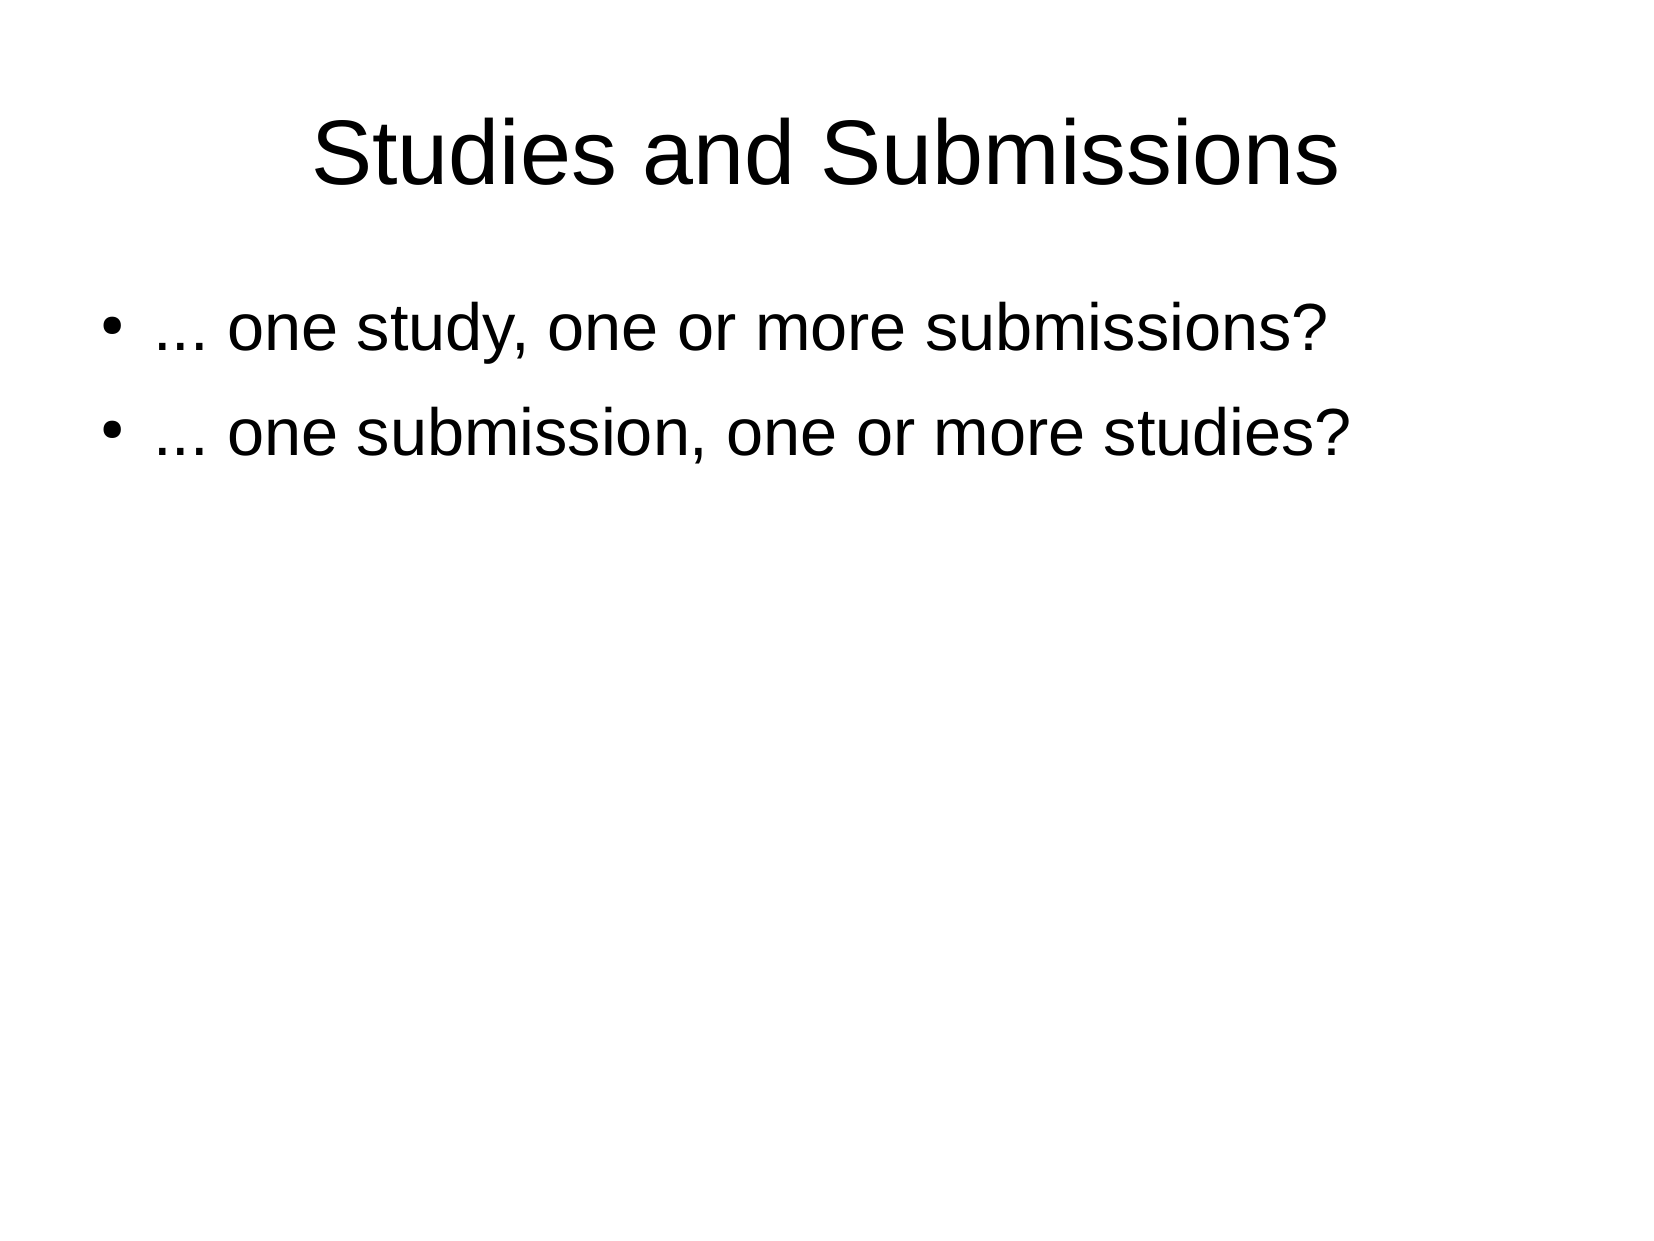

# Studies and Submissions
... one study, one or more submissions?
... one submission, one or more studies?